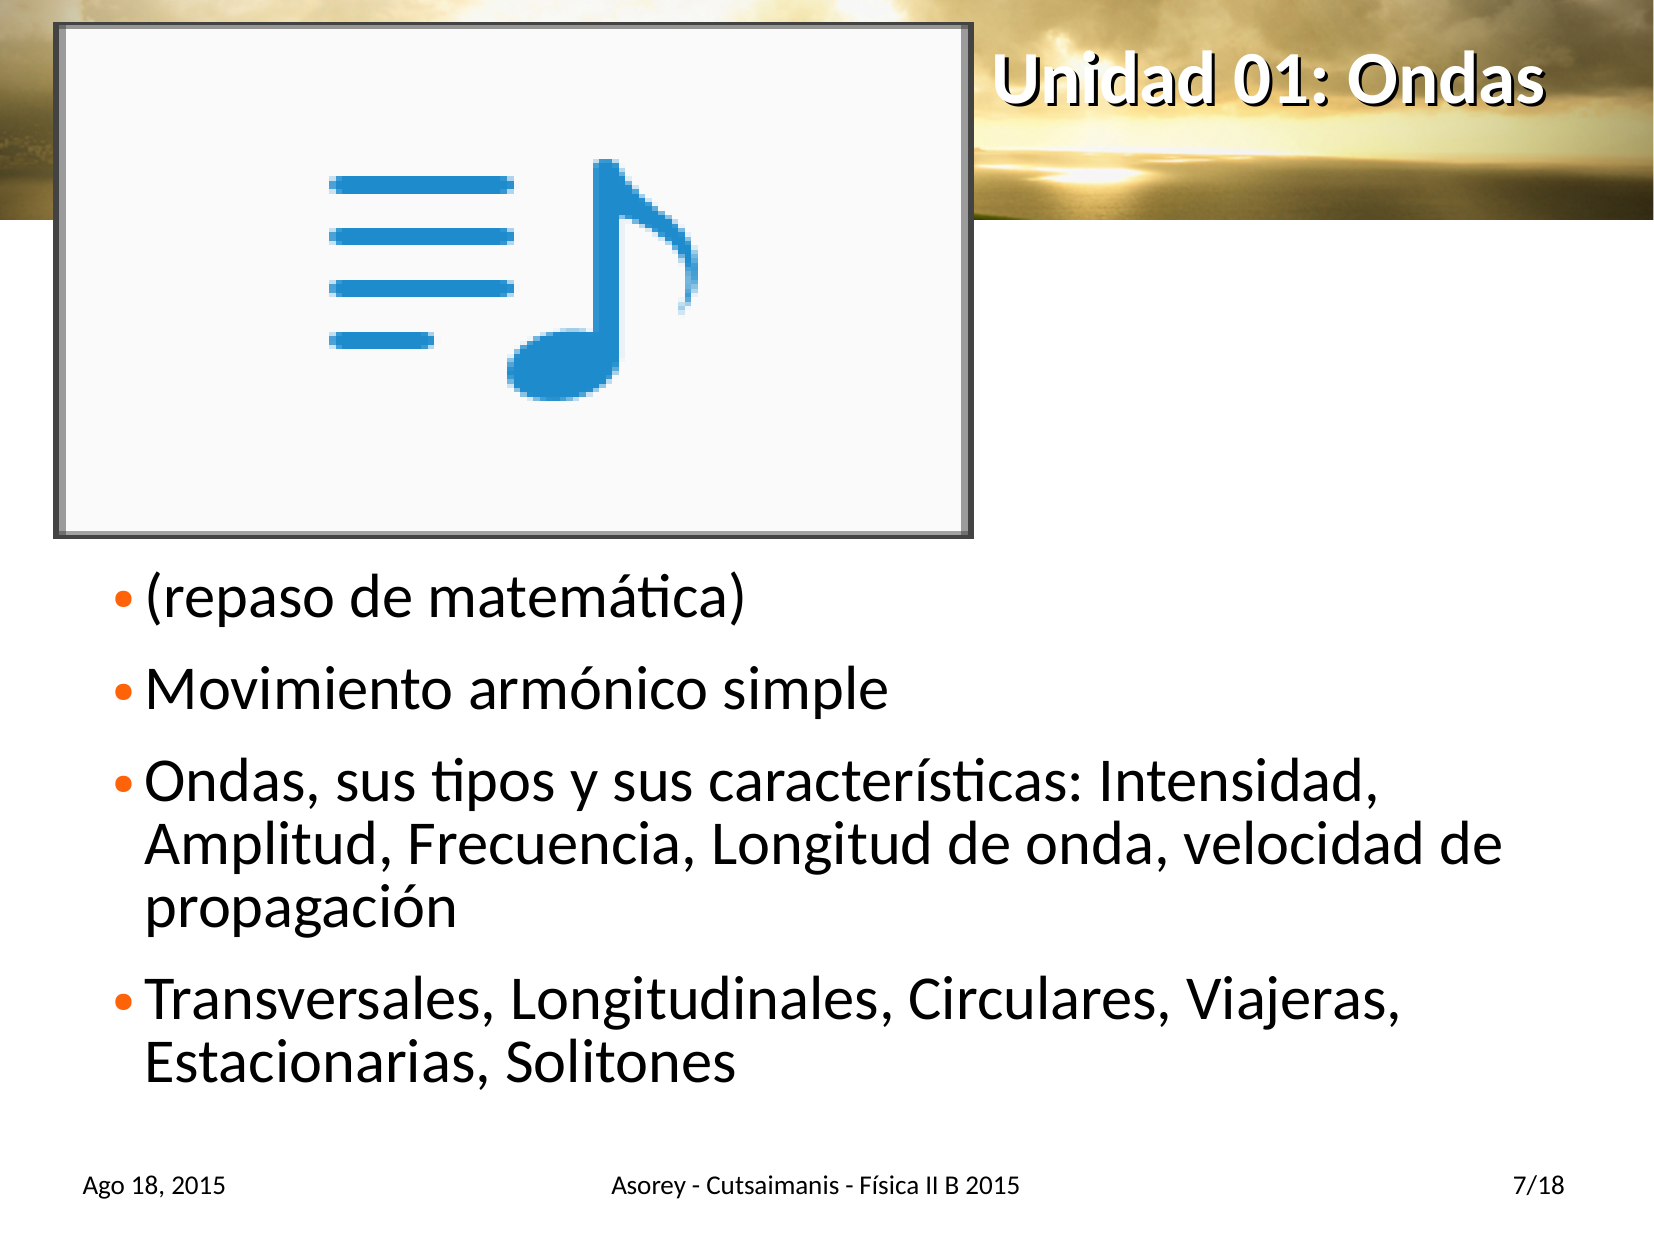

# Unidad 01: Ondas
(repaso de matemática)
Movimiento armónico simple
Ondas, sus tipos y sus características: Intensidad, Amplitud, Frecuencia, Longitud de onda, velocidad de propagación
Transversales, Longitudinales, Circulares, Viajeras, Estacionarias, Solitones
Ago 18, 2015
Asorey - Cutsaimanis - Física II B 2015
7